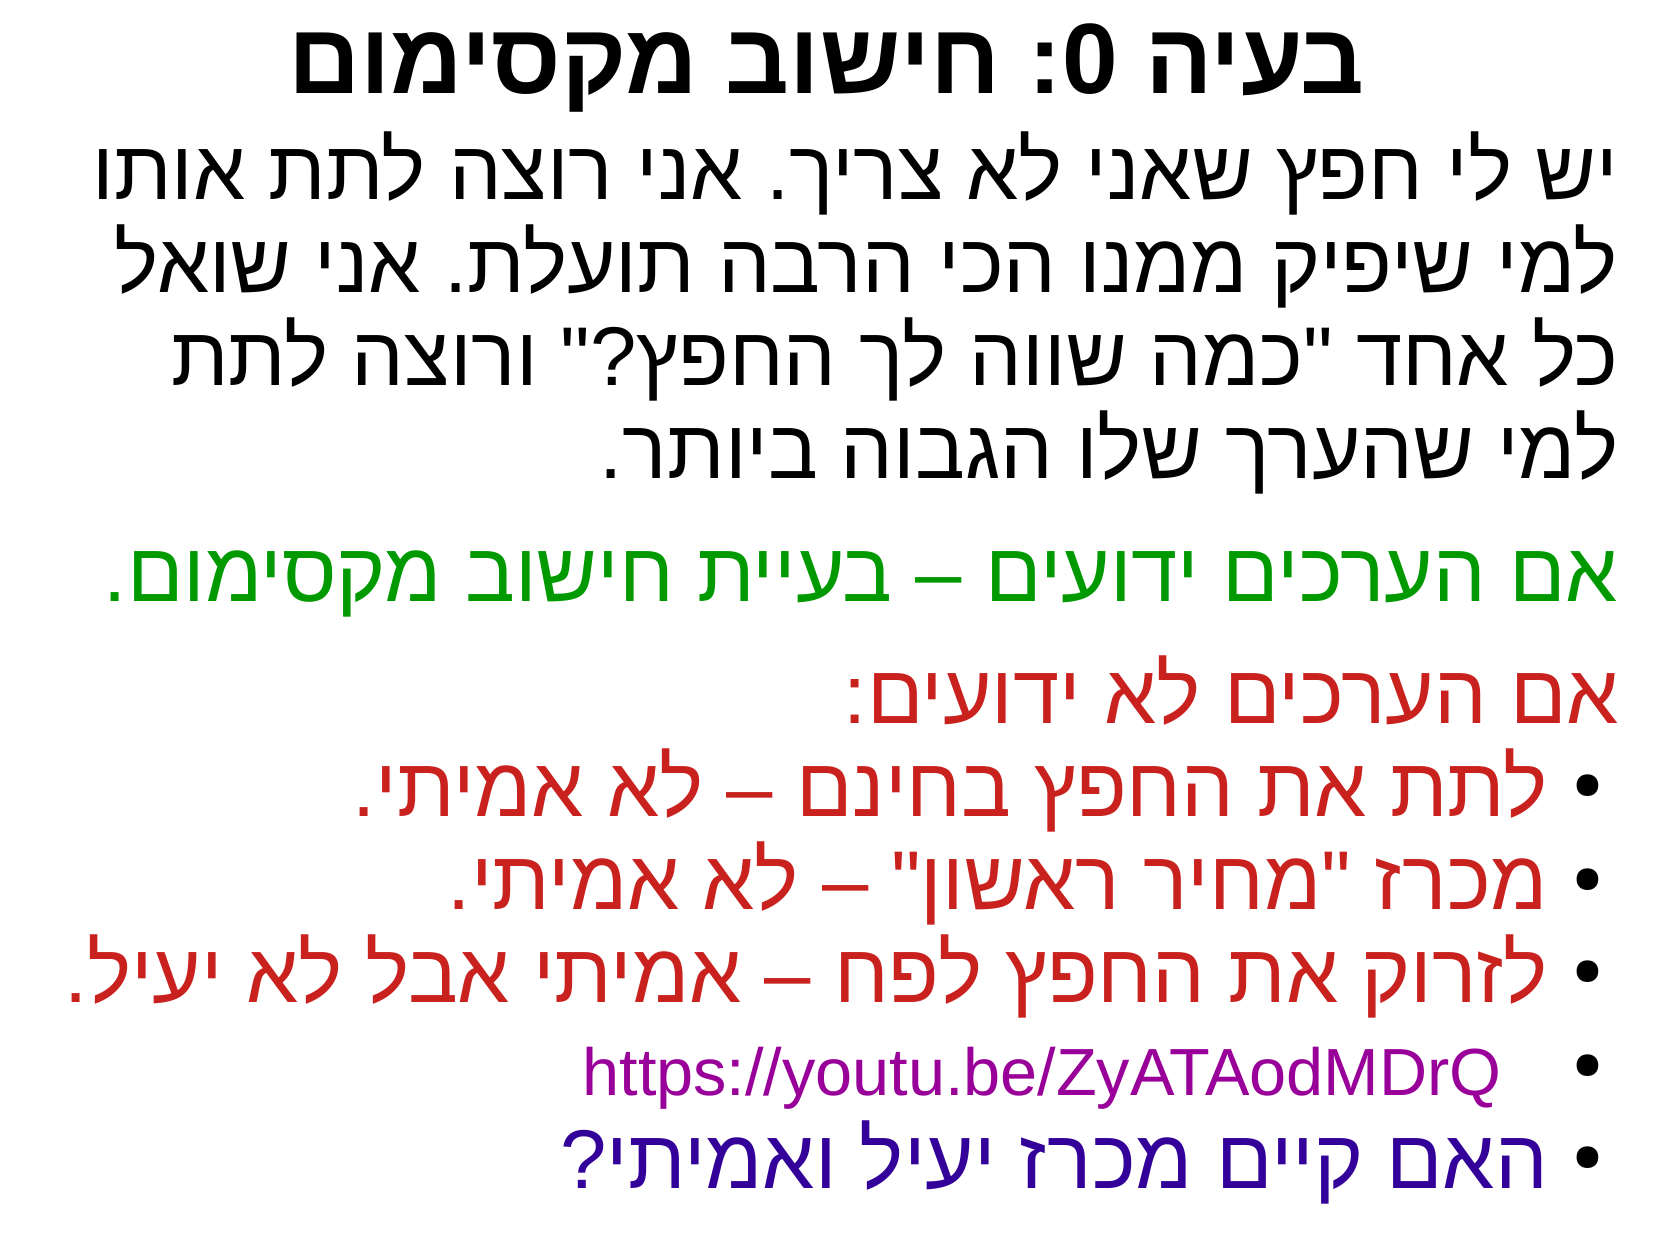

# בעיה 0: חישוב מקסימום
יש לי חפץ שאני לא צריך. אני רוצה לתת אותו למי שיפיק ממנו הכי הרבה תועלת. אני שואל כל אחד "כמה שווה לך החפץ?" ורוצה לתת למי שהערך שלו הגבוה ביותר.
אם הערכים ידועים – בעיית חישוב מקסימום.
אם הערכים לא ידועים:
לתת את החפץ בחינם – לא אמיתי.
מכרז "מחיר ראשון" – לא אמיתי.
לזרוק את החפץ לפח – אמיתי אבל לא יעיל.
 https://youtu.be/ZyATAodMDrQ
האם קיים מכרז יעיל ואמיתי?